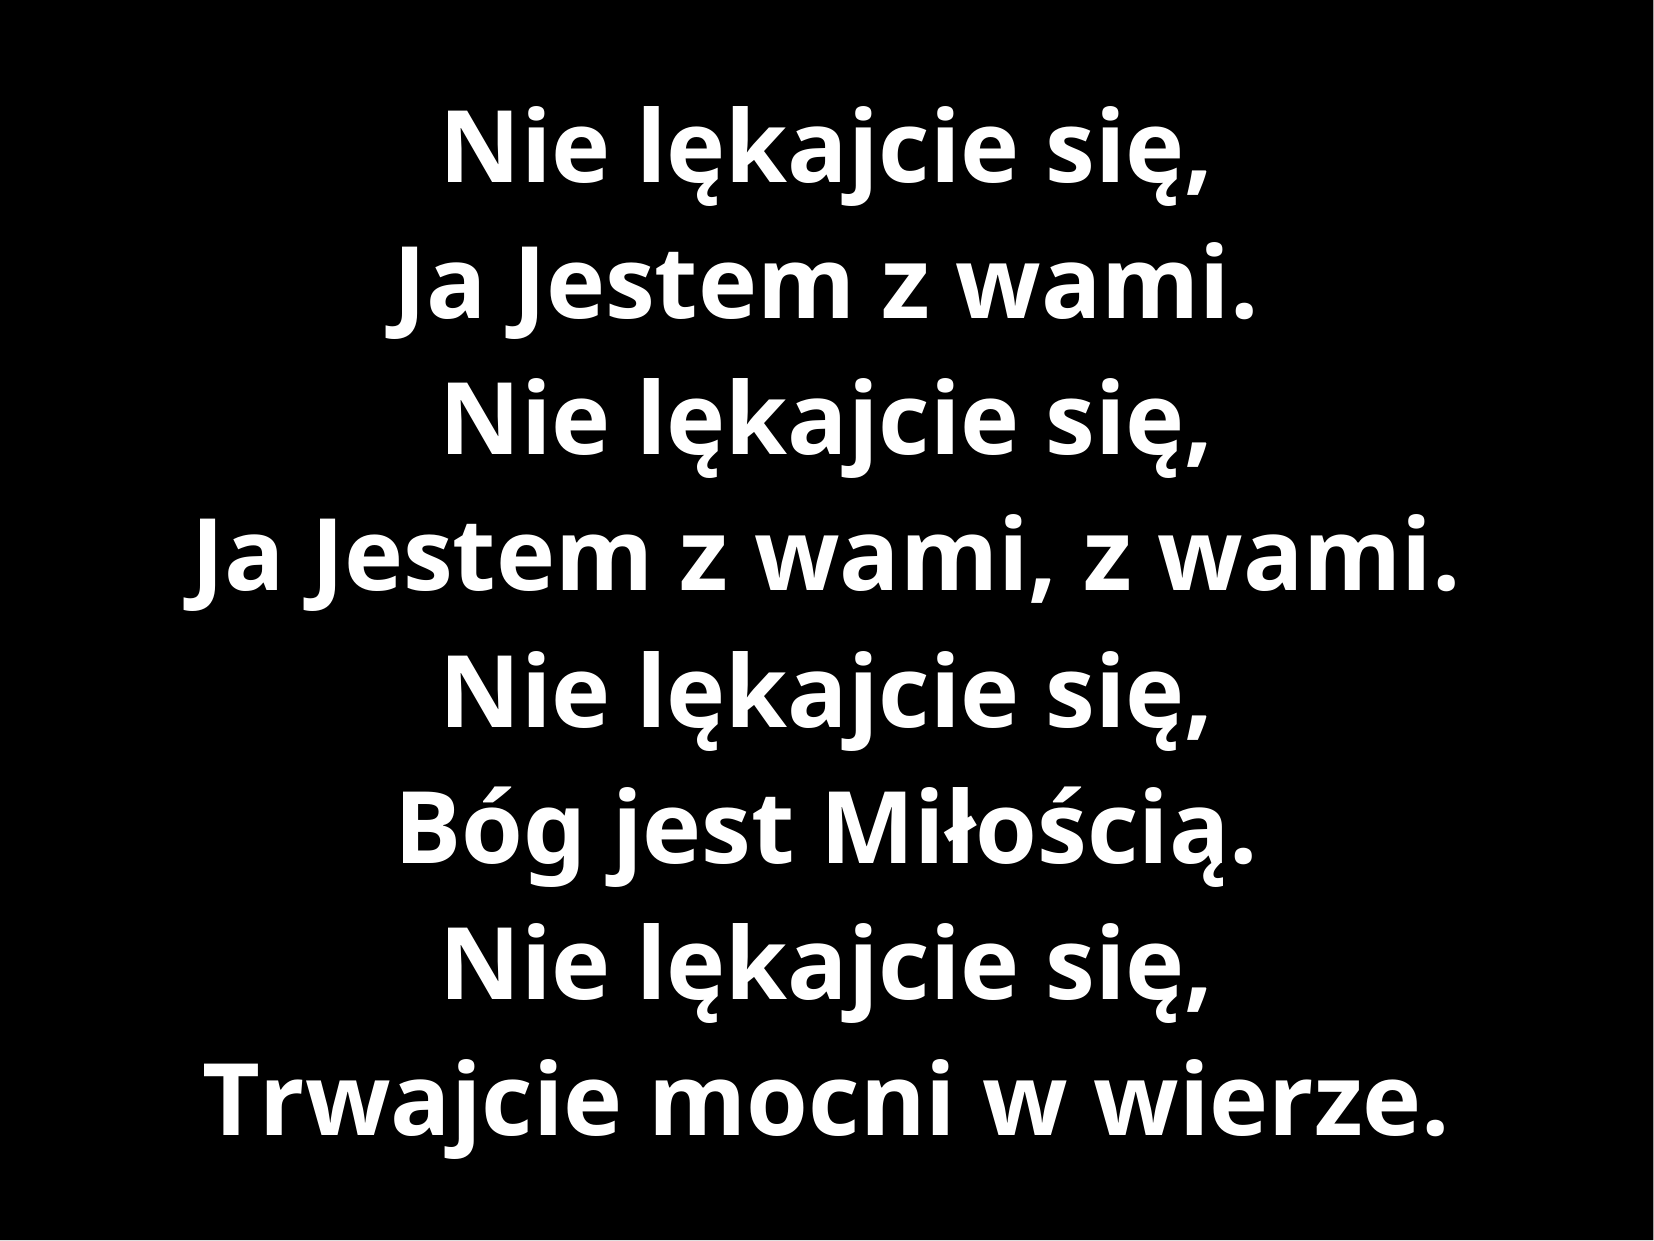

# Nie lękajcie się, Ja Jestem z wami. Nie lękajcie się, Ja Jestem z wami, z wami. Nie lękajcie się, Bóg jest Miłością. Nie lękajcie się, Trwajcie mocni w wierze.